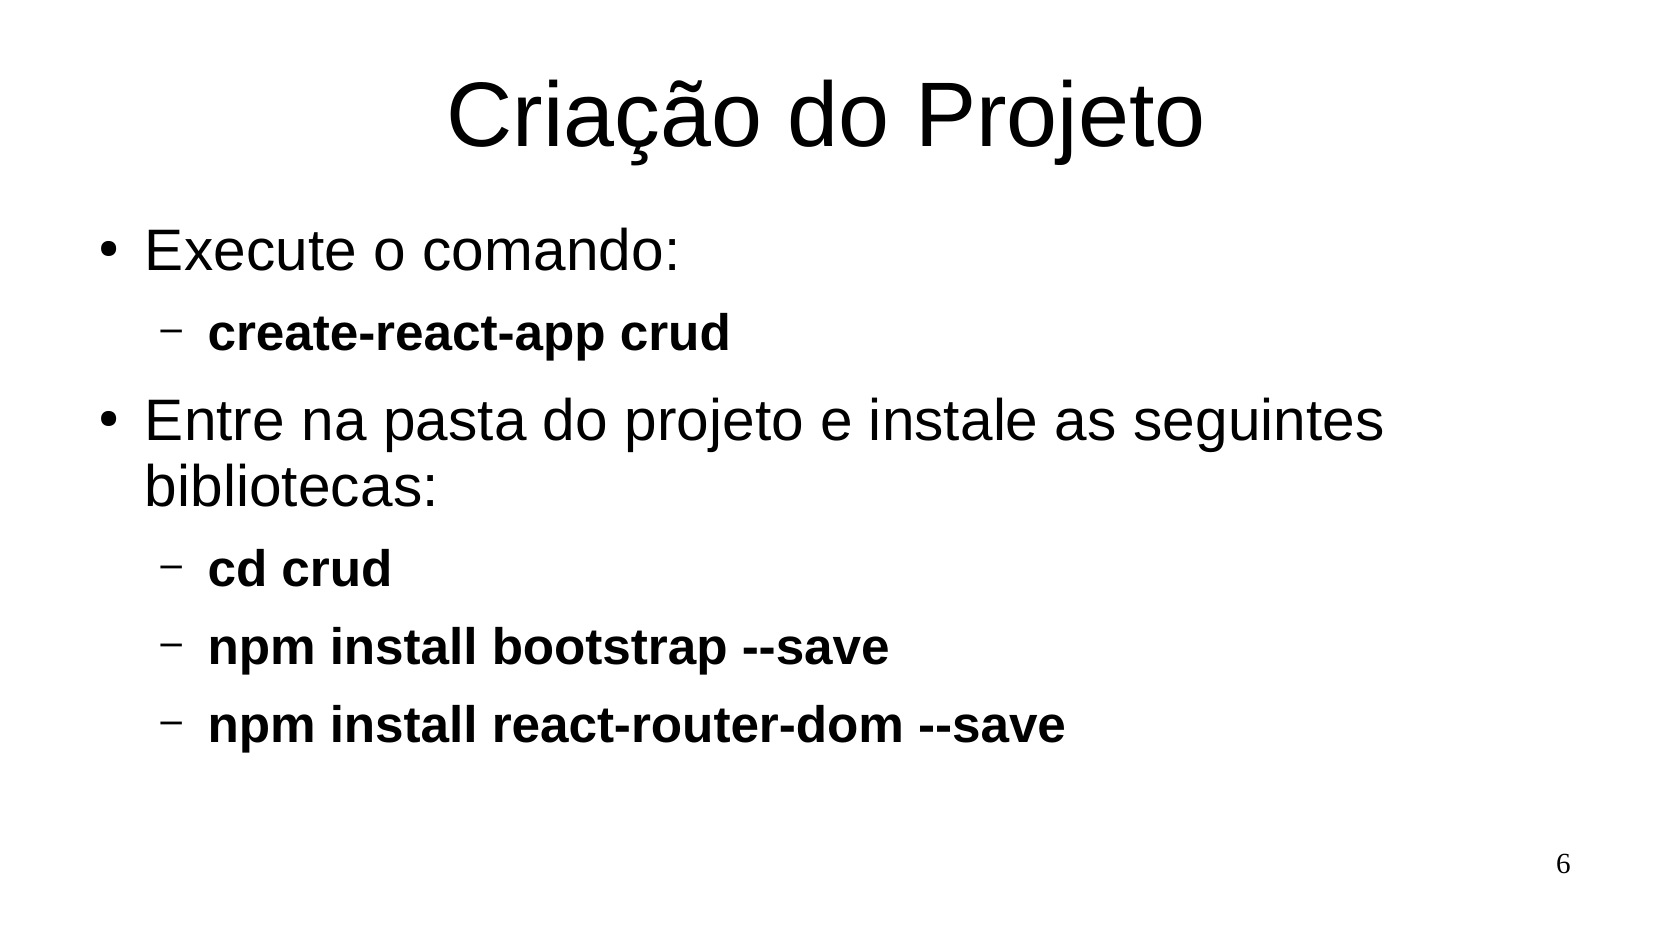

# Criação do Projeto
Execute o comando:
create-react-app crud
Entre na pasta do projeto e instale as seguintes bibliotecas:
cd crud
npm install bootstrap --save
npm install react-router-dom --save
6